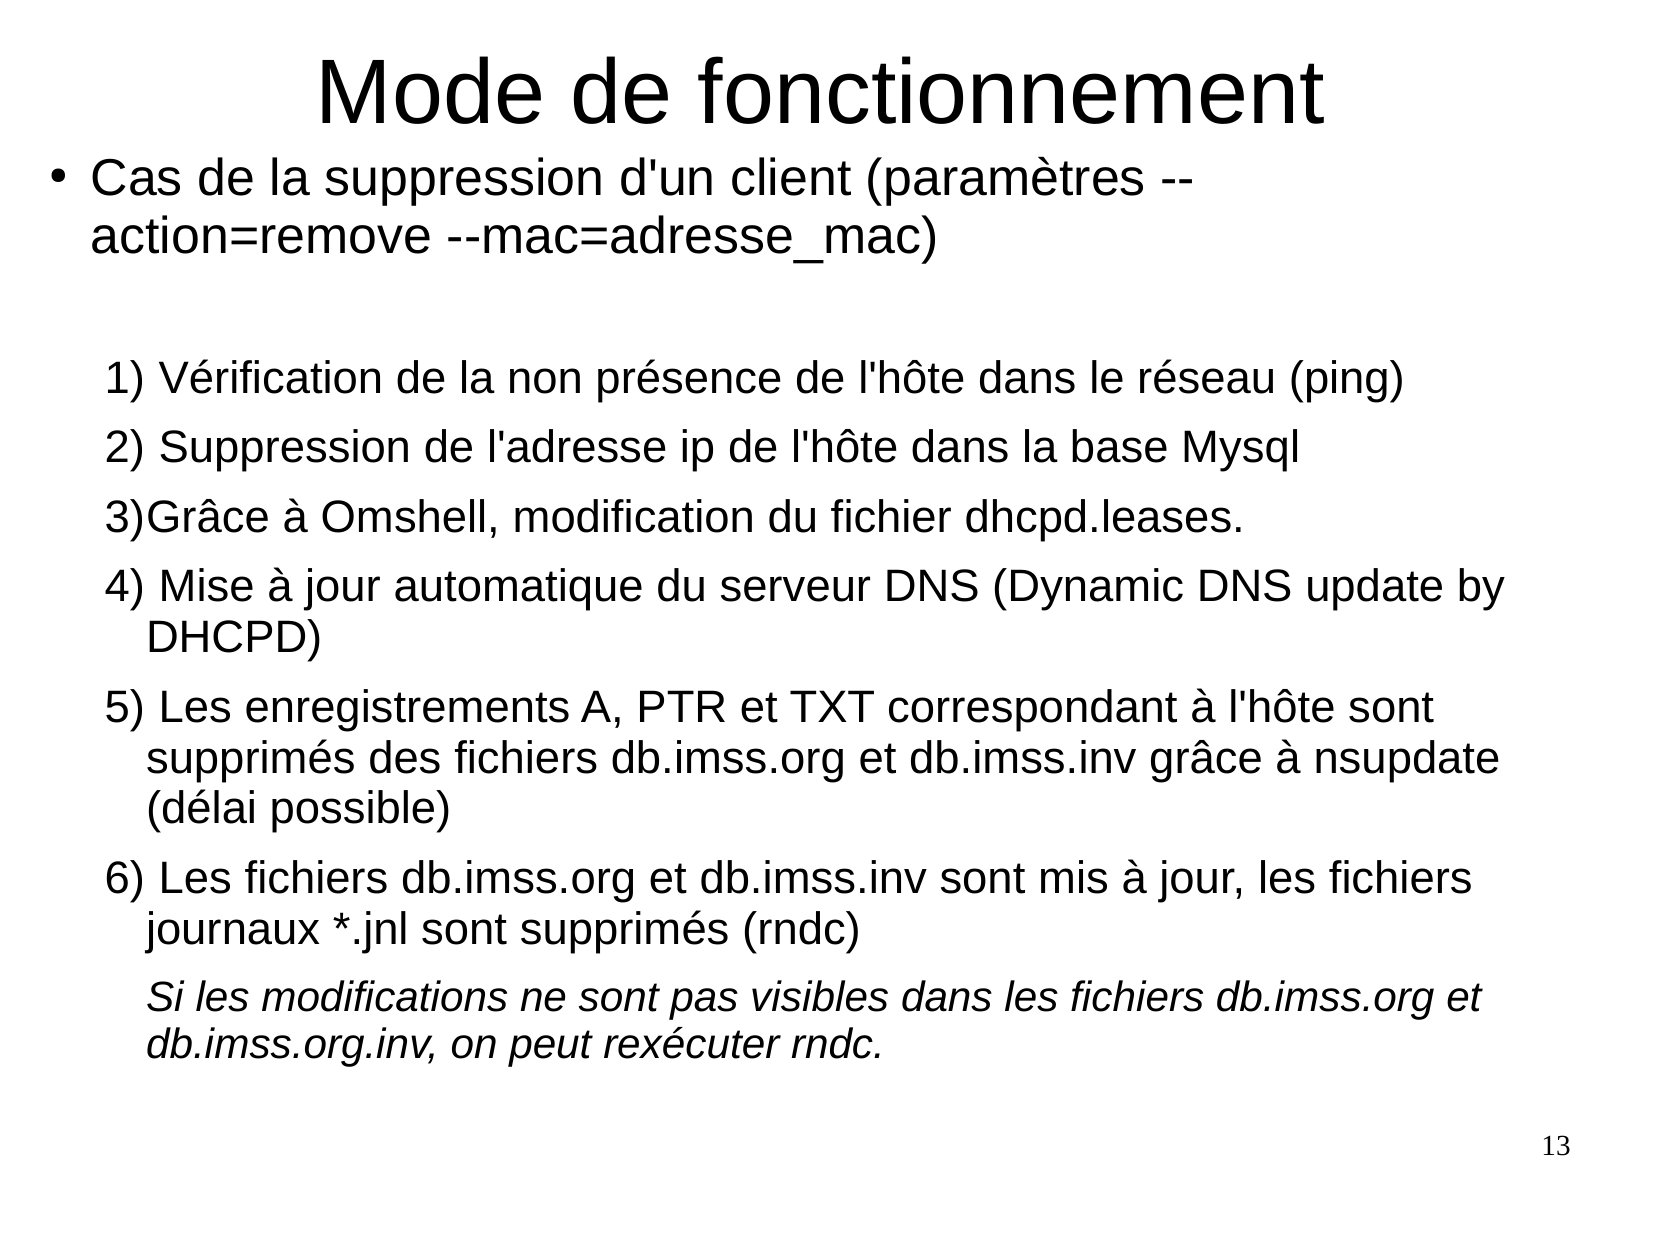

Mode de fonctionnement
# Cas de la suppression d'un client (paramètres --action=remove --mac=adresse_mac)
 Vérification de la non présence de l'hôte dans le réseau (ping)
 Suppression de l'adresse ip de l'hôte dans la base Mysql
Grâce à Omshell, modification du fichier dhcpd.leases.
 Mise à jour automatique du serveur DNS (Dynamic DNS update by DHCPD)
 Les enregistrements A, PTR et TXT correspondant à l'hôte sont supprimés des fichiers db.imss.org et db.imss.inv grâce à nsupdate (délai possible)
 Les fichiers db.imss.org et db.imss.inv sont mis à jour, les fichiers journaux *.jnl sont supprimés (rndc)
Si les modifications ne sont pas visibles dans les fichiers db.imss.org et db.imss.org.inv, on peut rexécuter rndc.
13